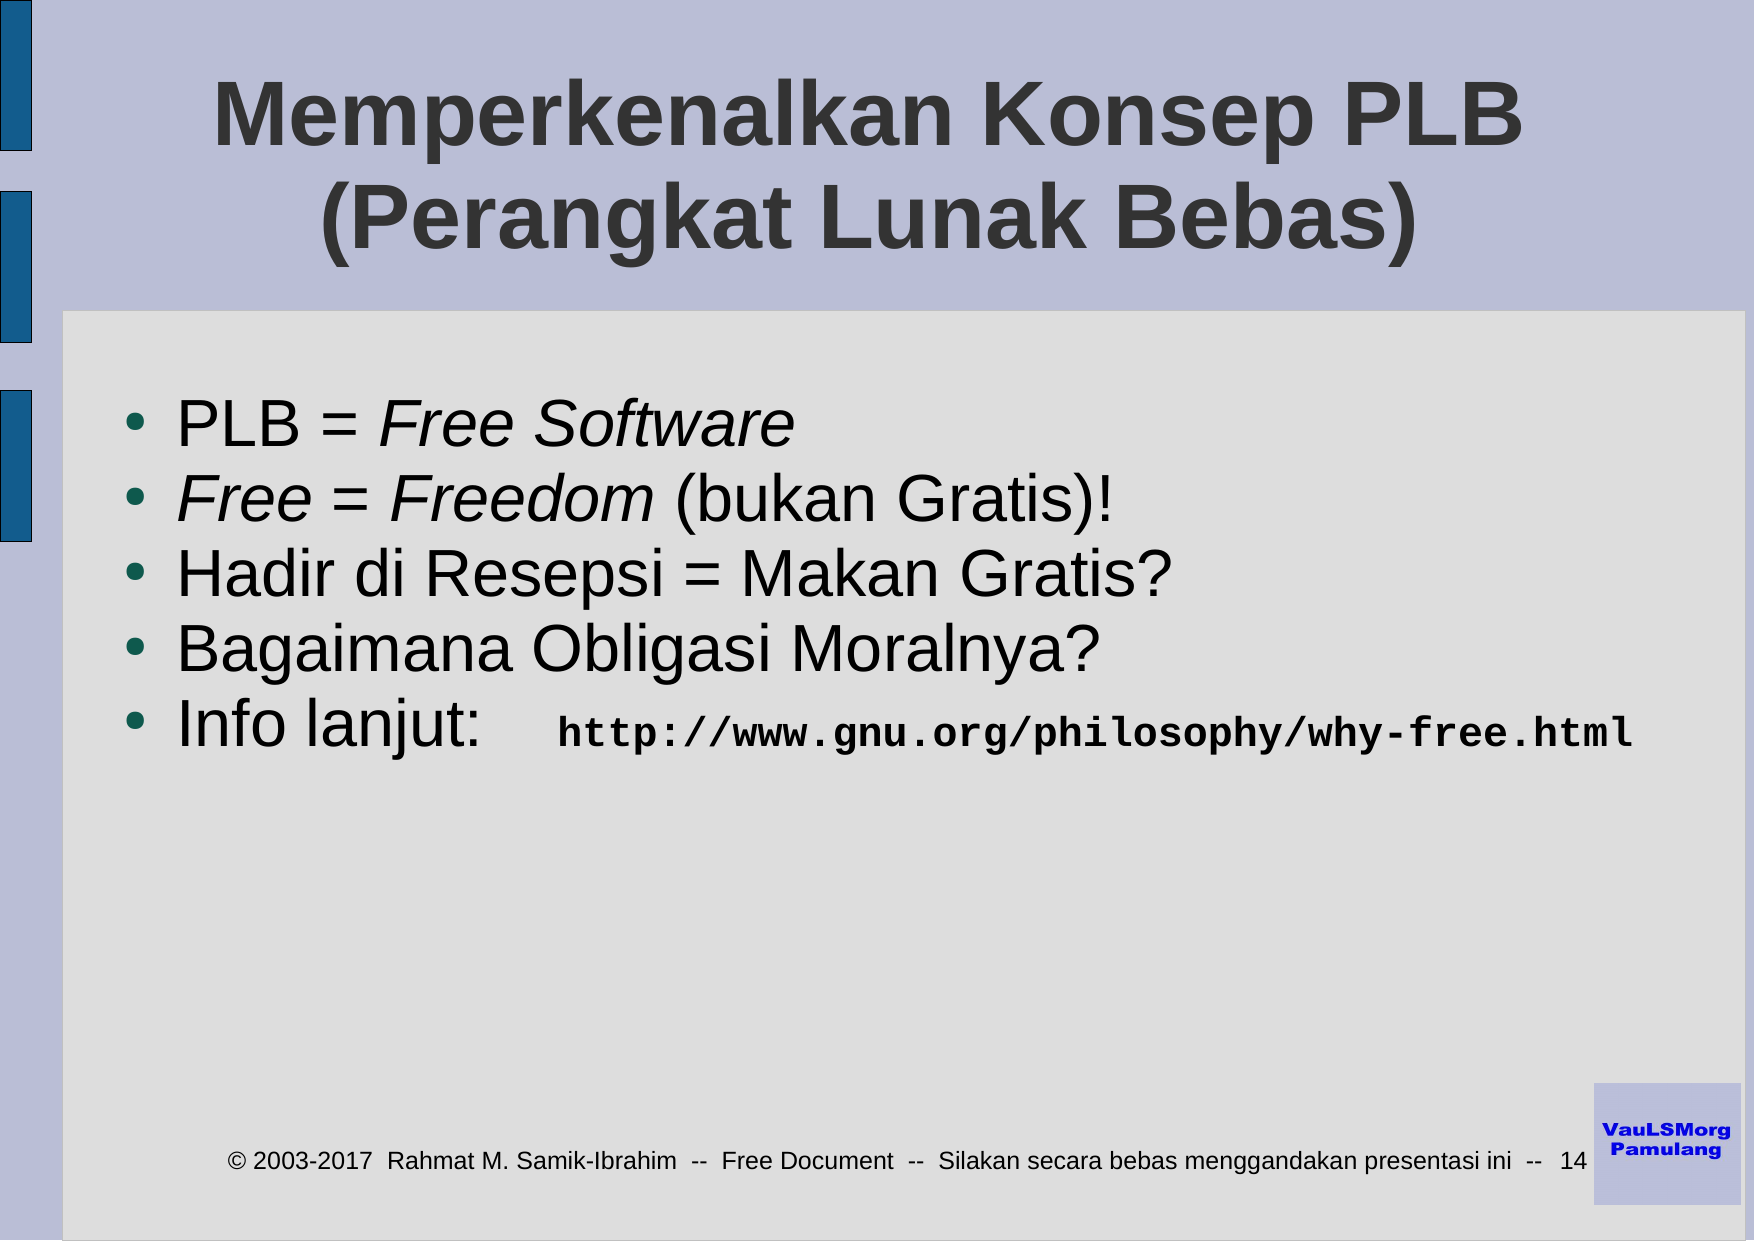

# Memperkenalkan Konsep PLB (Perangkat Lunak Bebas)
PLB = Free Software
Free = Freedom (bukan Gratis)!
Hadir di Resepsi = Makan Gratis?
Bagaimana Obligasi Moralnya?
Info lanjut: http://www.gnu.org/philosophy/why-free.html